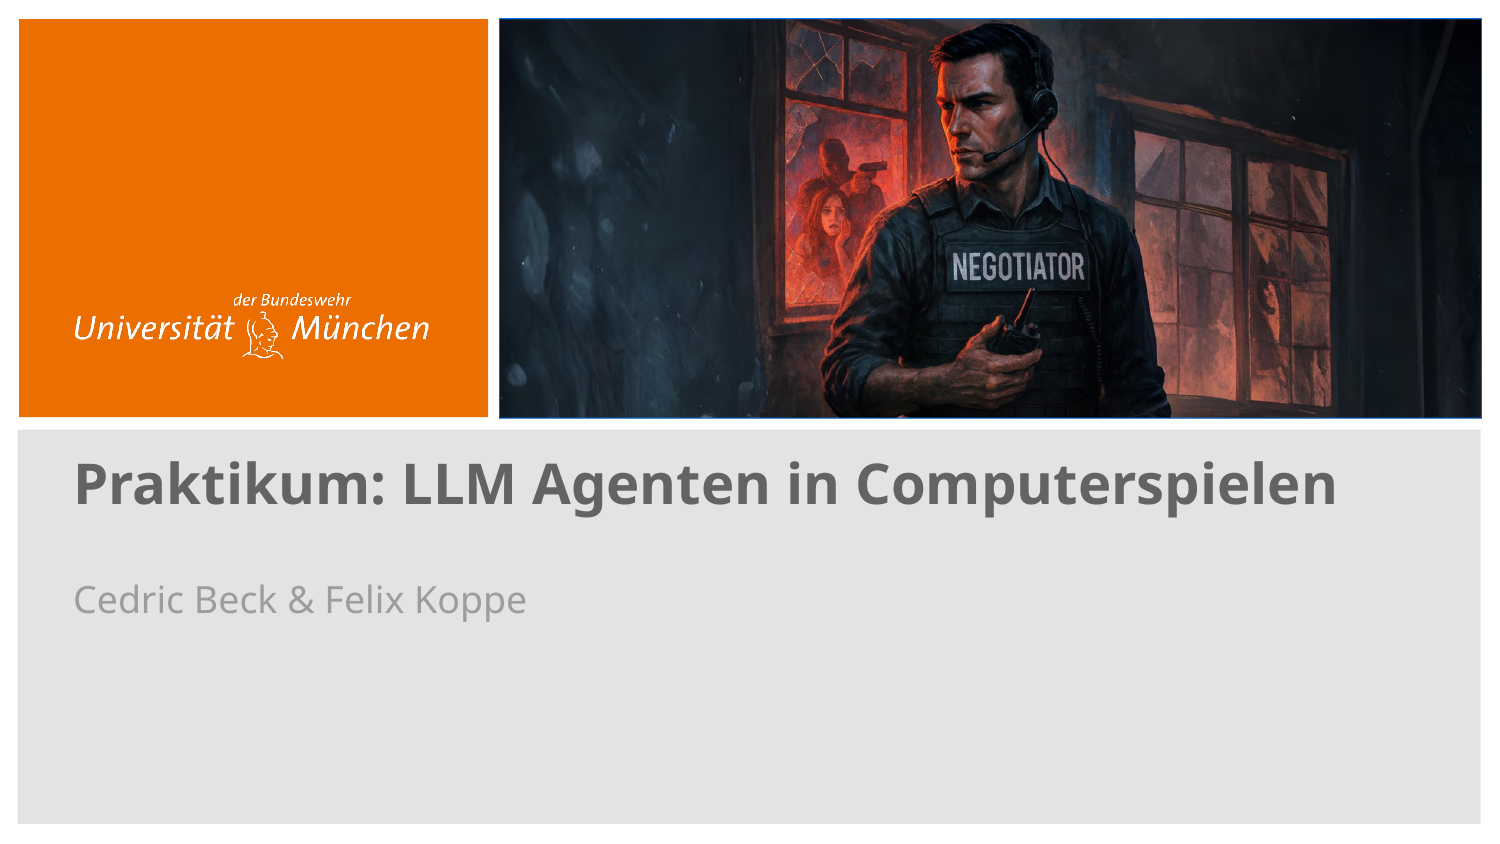

# Praktikum: LLM Agenten in Computerspielen
Cedric Beck & Felix Koppe